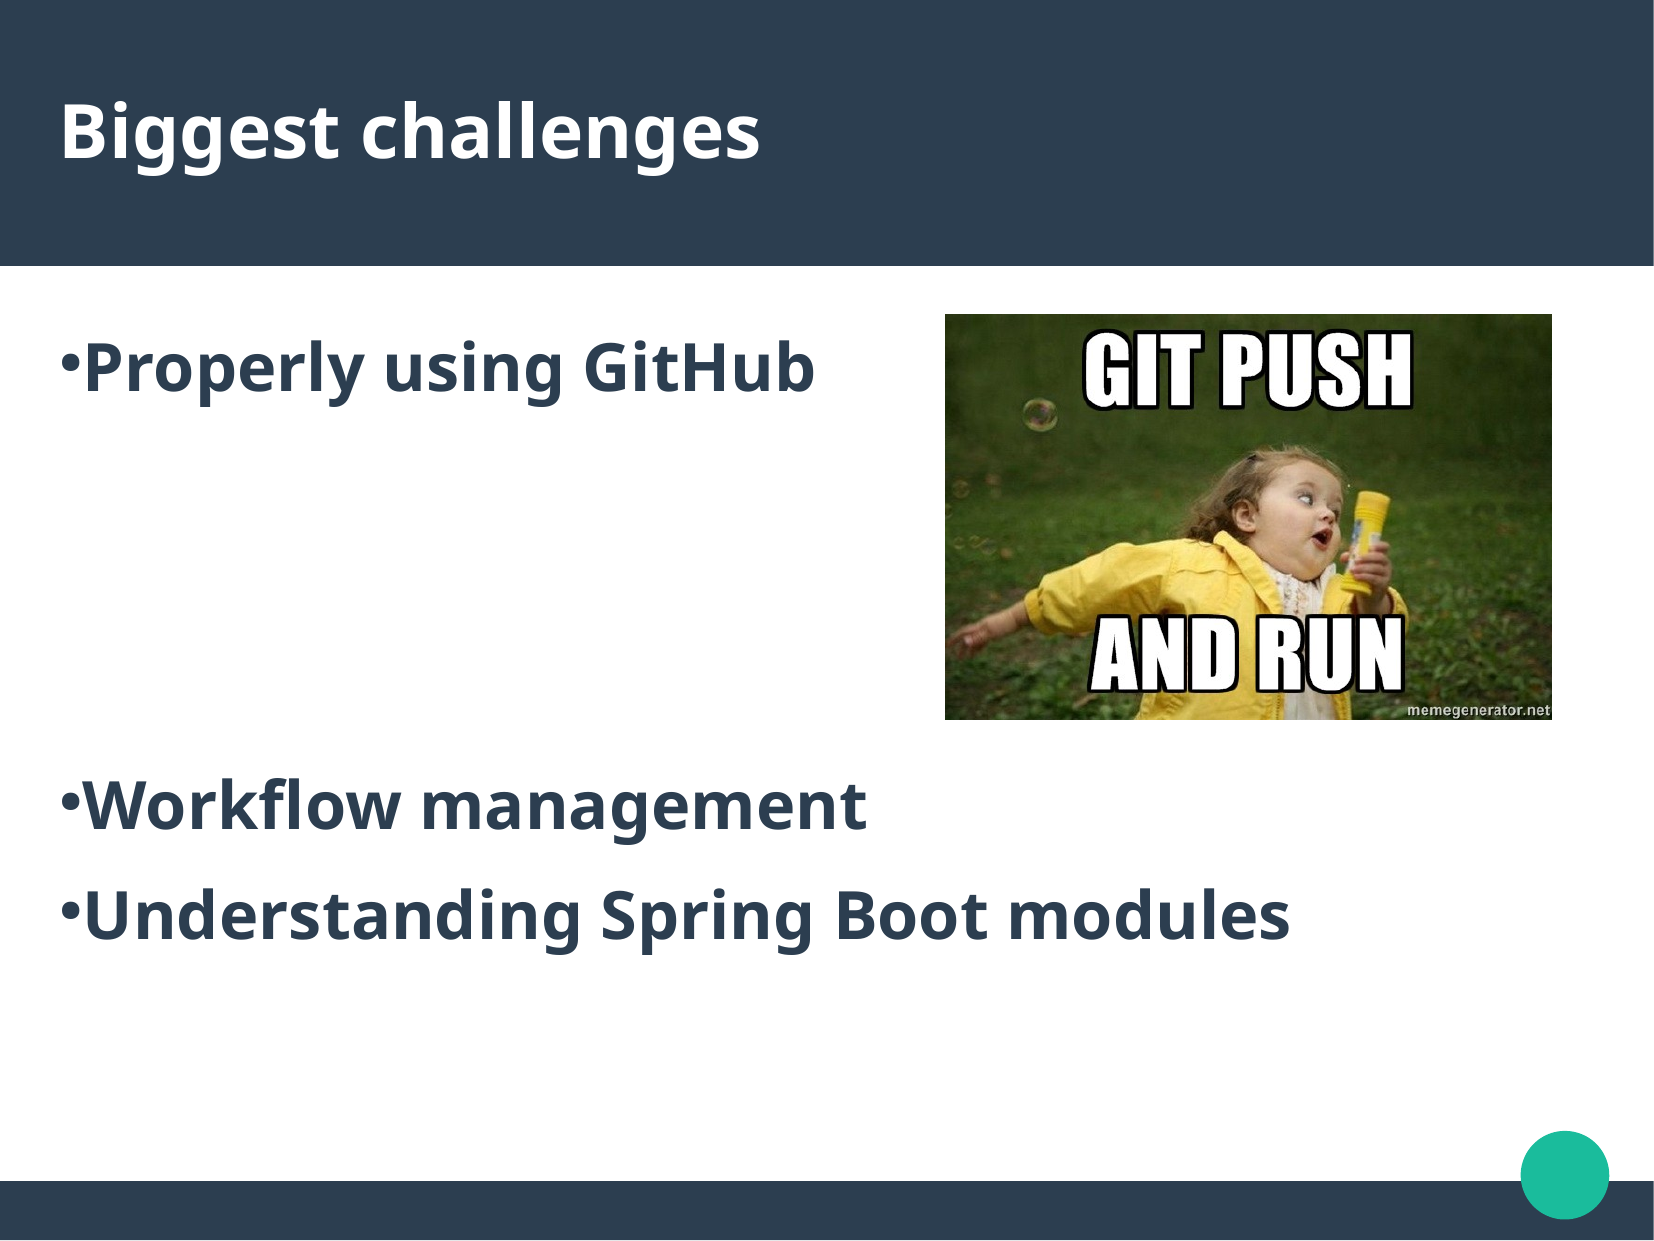

# Biggest challenges
Properly using GitHub
Workflow management
Understanding Spring Boot modules